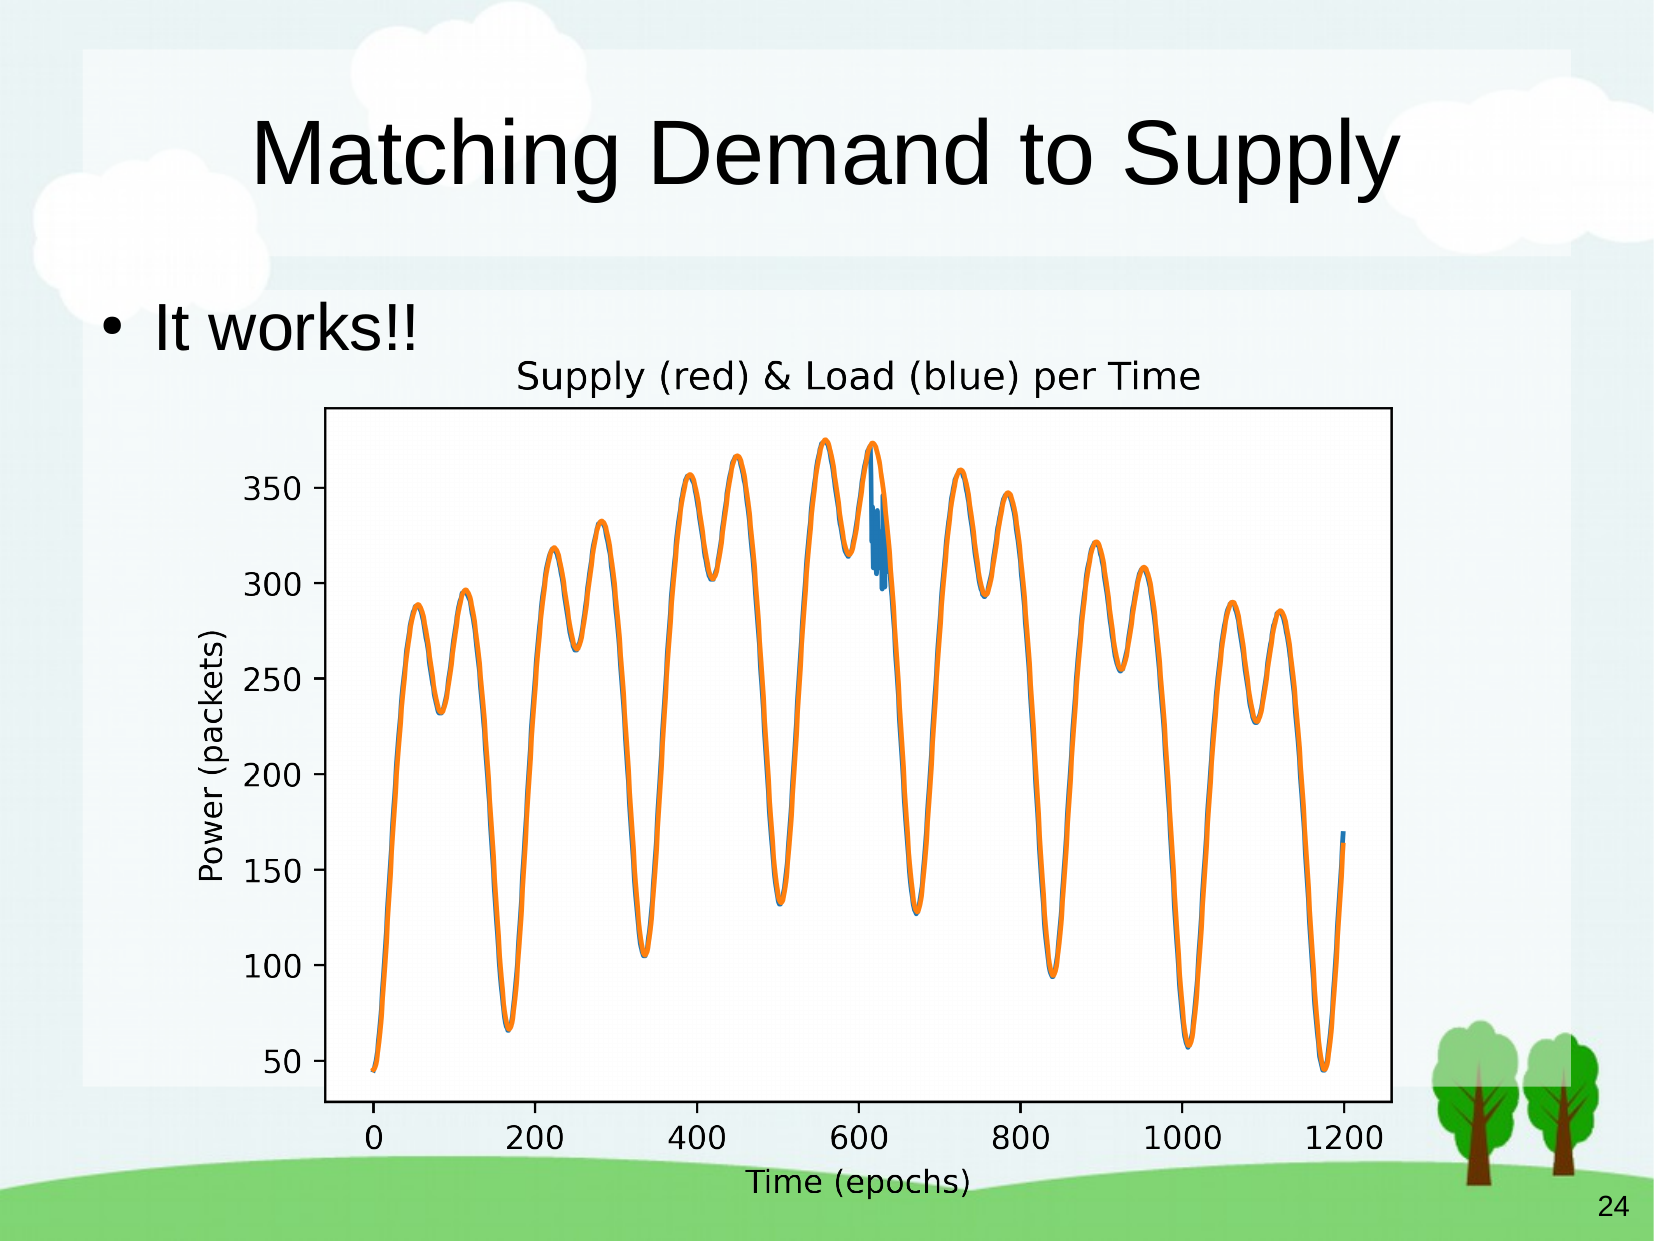

# Matching Demand to Supply
It works!!
24